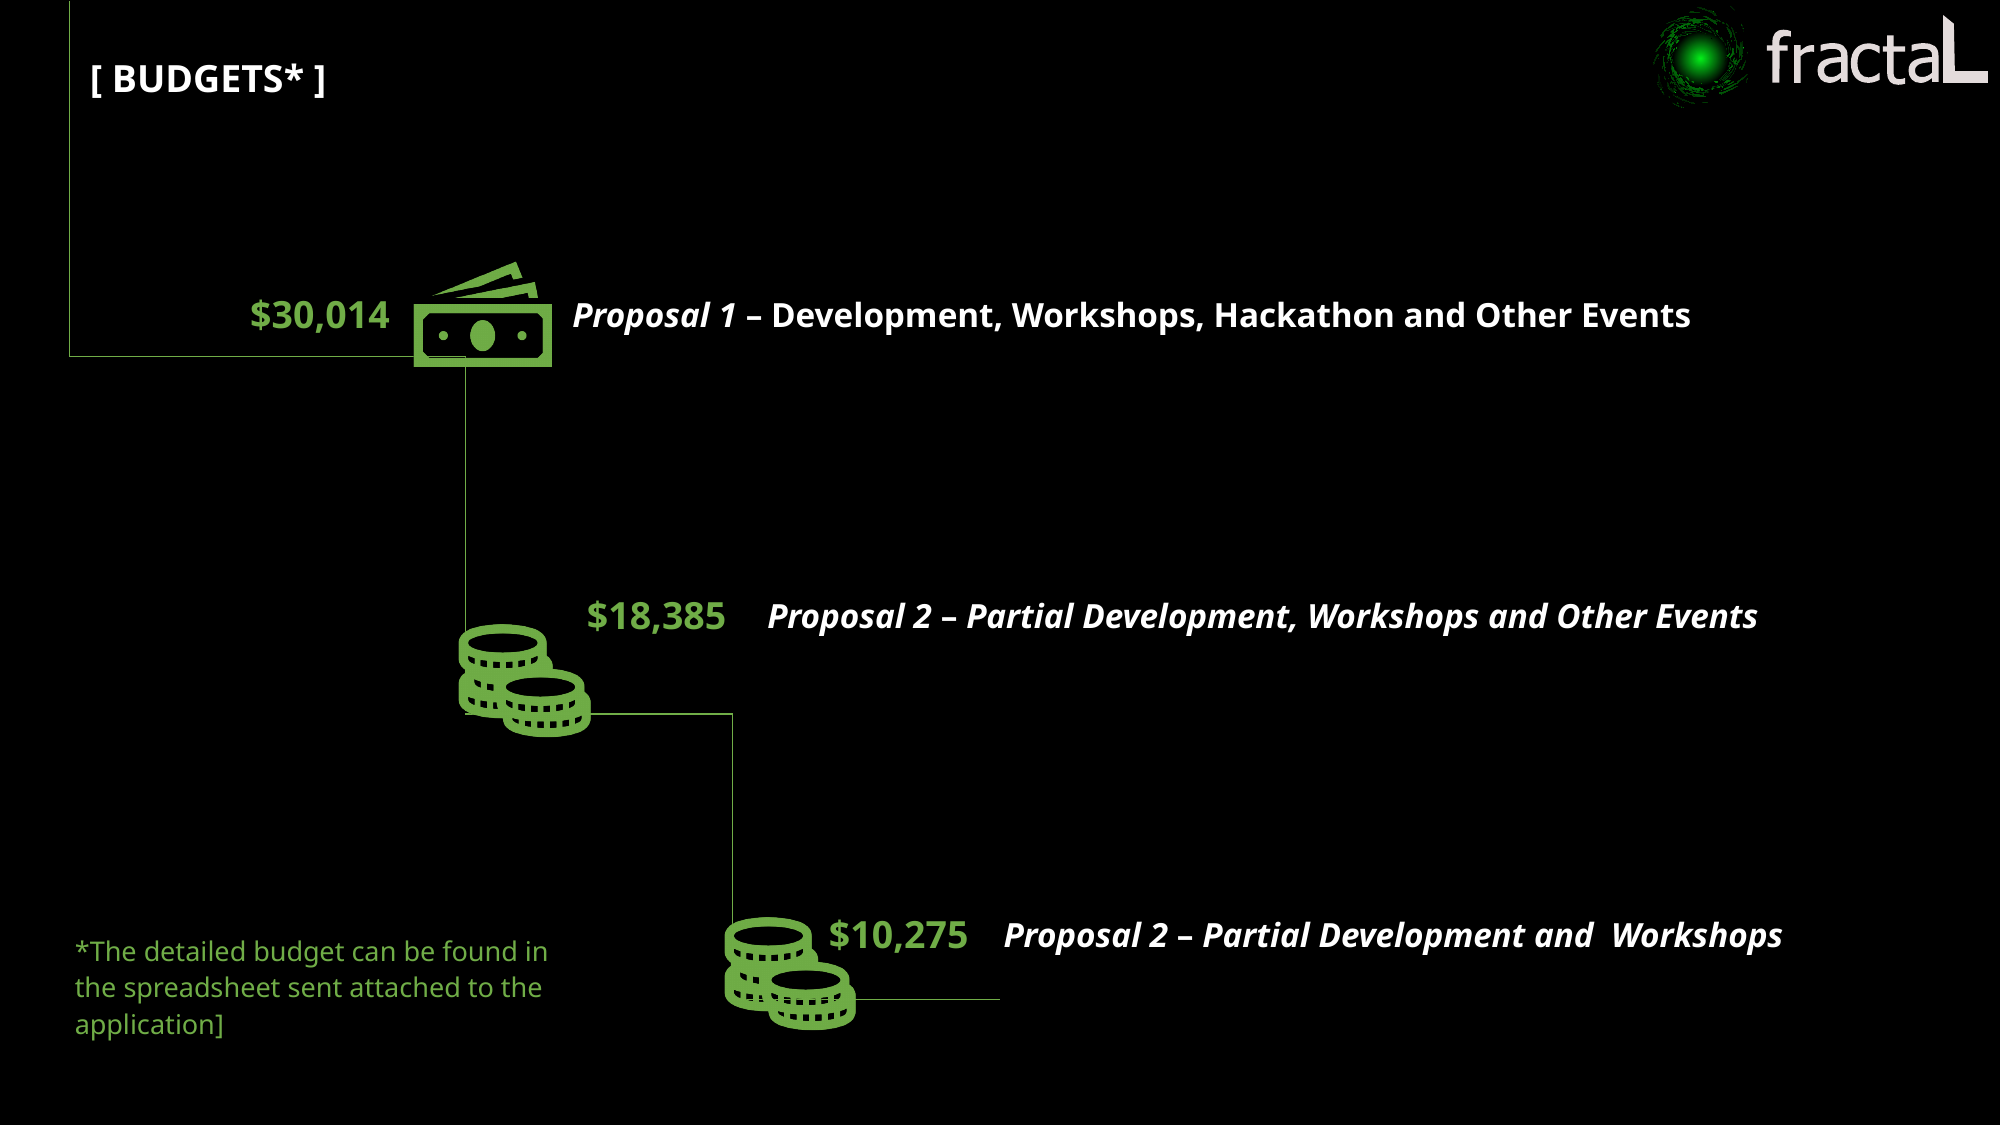

[ budgets* ]
$30,014
Proposal 1 – Development, Workshops, Hackathon and Other Events
$18,385
Proposal 2 – Partial Development, Workshops and Other Events
$10,275
Proposal 2 – Partial Development and Workshops
*The detailed budget can be found in the spreadsheet sent attached to the application]